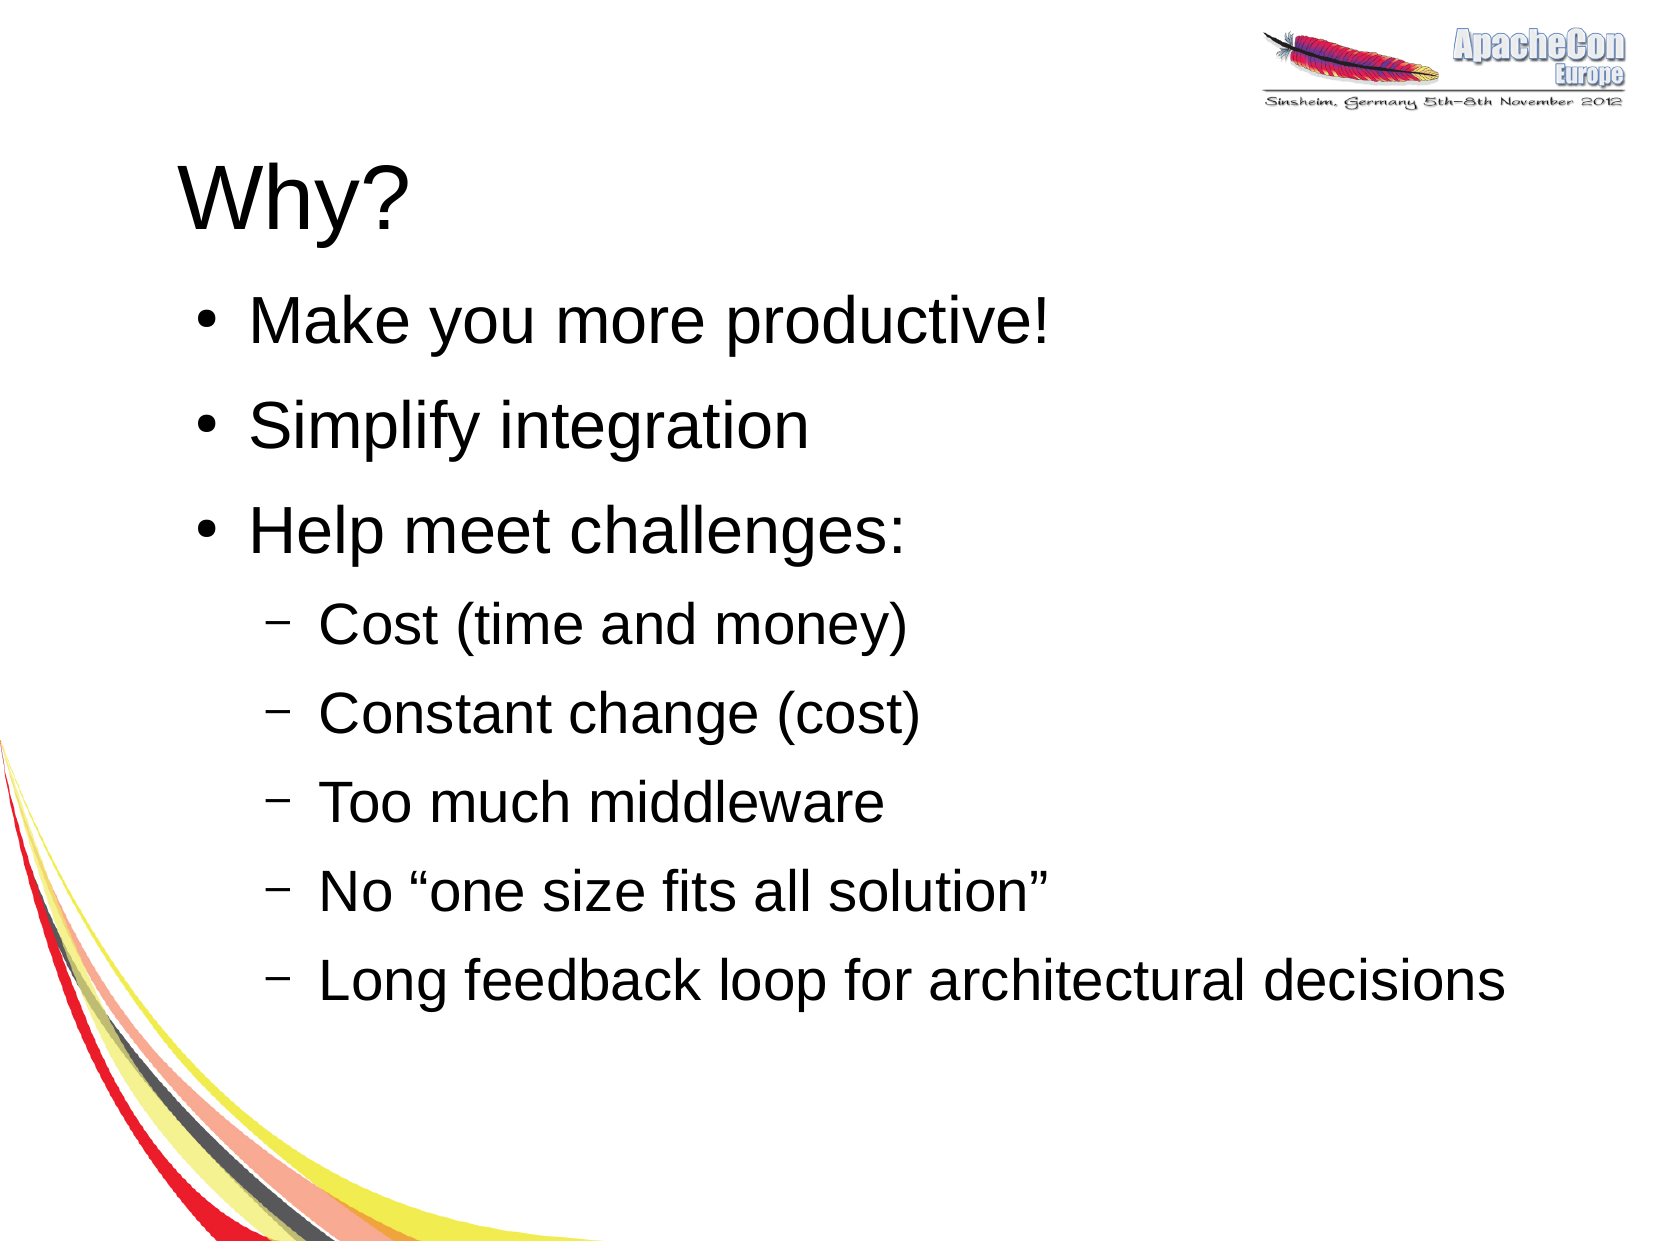

# Why?
Make you more productive!
Simplify integration
Help meet challenges:
Cost (time and money)
Constant change (cost)
Too much middleware
No “one size fits all solution”
Long feedback loop for architectural decisions